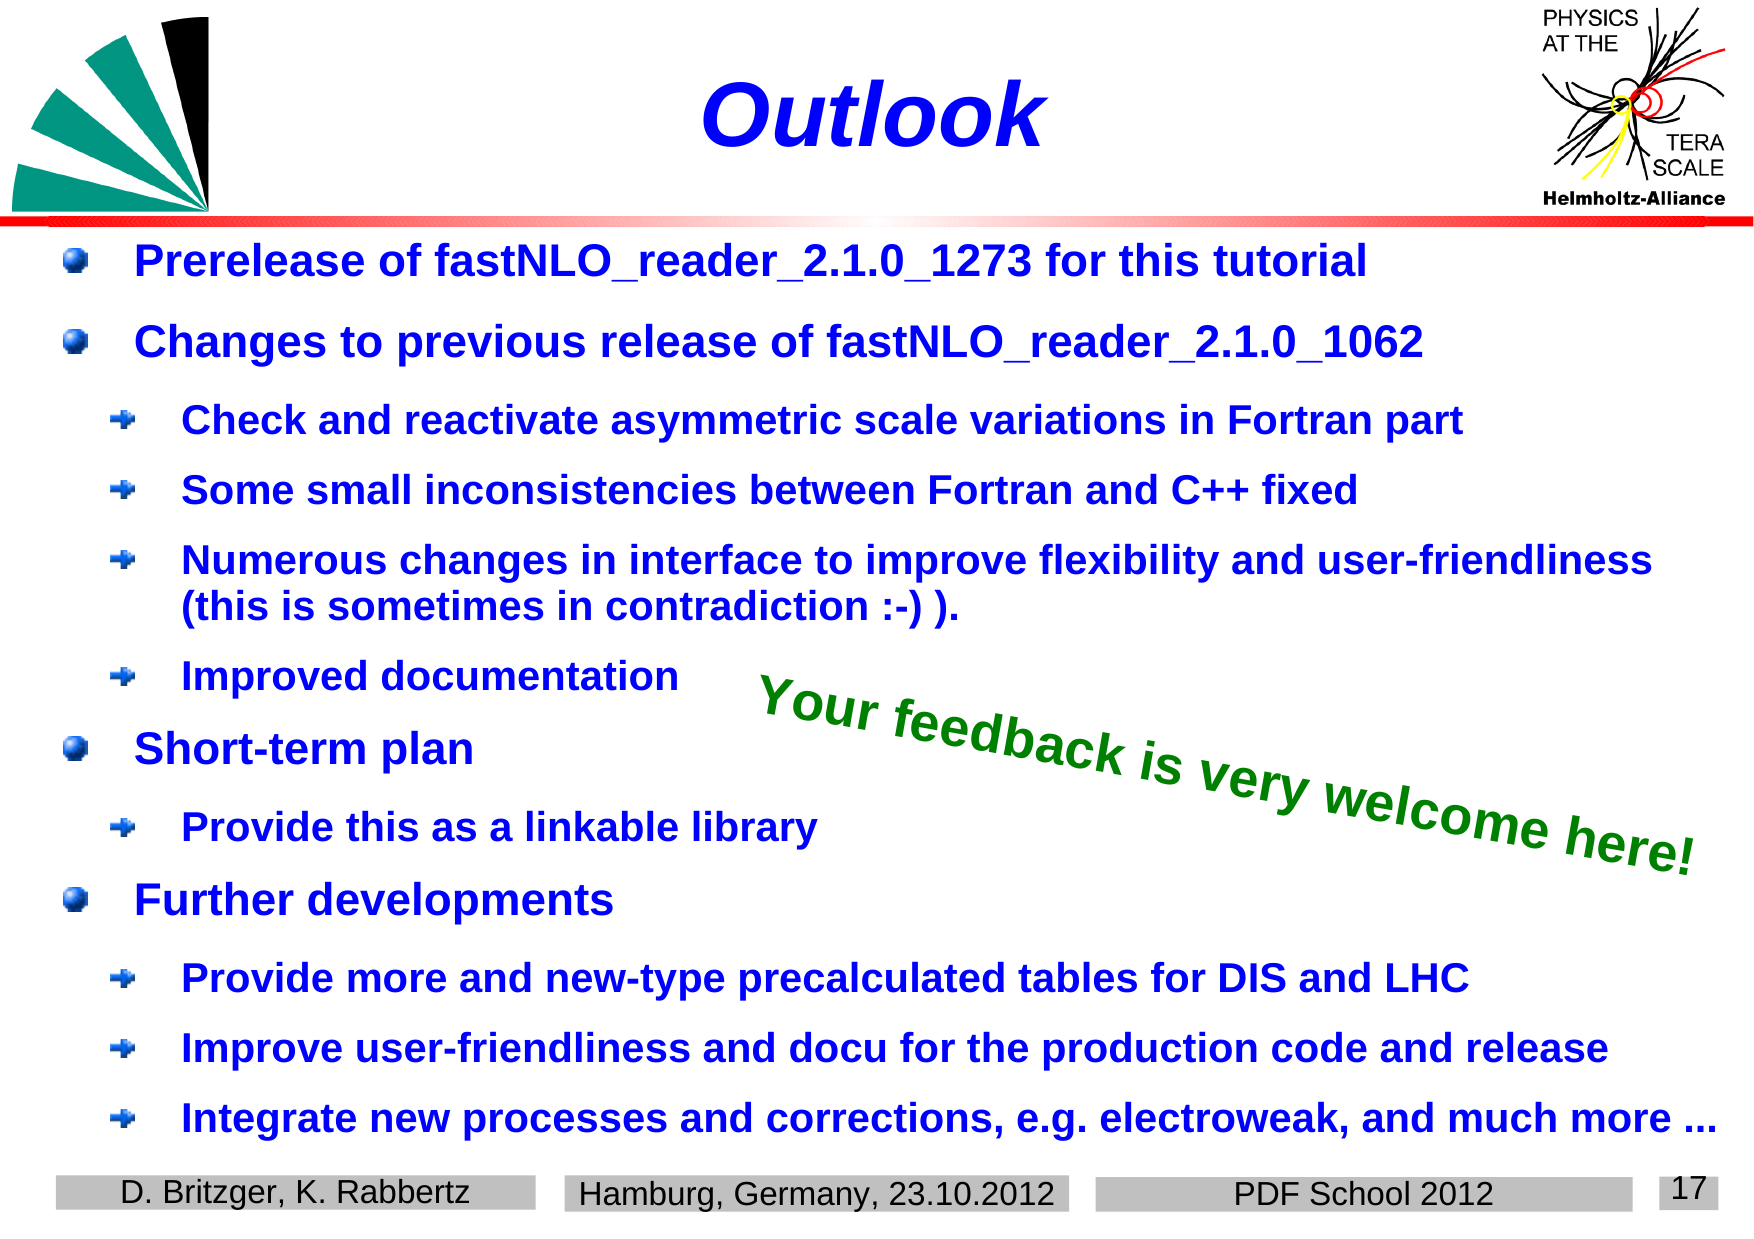

# Outlook
Prerelease of fastNLO_reader_2.1.0_1273 for this tutorial
Changes to previous release of fastNLO_reader_2.1.0_1062
Check and reactivate asymmetric scale variations in Fortran part
Some small inconsistencies between Fortran and C++ fixed
Numerous changes in interface to improve flexibility and user-friendliness (this is sometimes in contradiction :-) ).
Improved documentation
Short-term plan
Provide this as a linkable library
Further developments
Provide more and new-type precalculated tables for DIS and LHC
Improve user-friendliness and docu for the production code and release
Integrate new processes and corrections, e.g. electroweak, and much more ...
Your feedback is very welcome here!